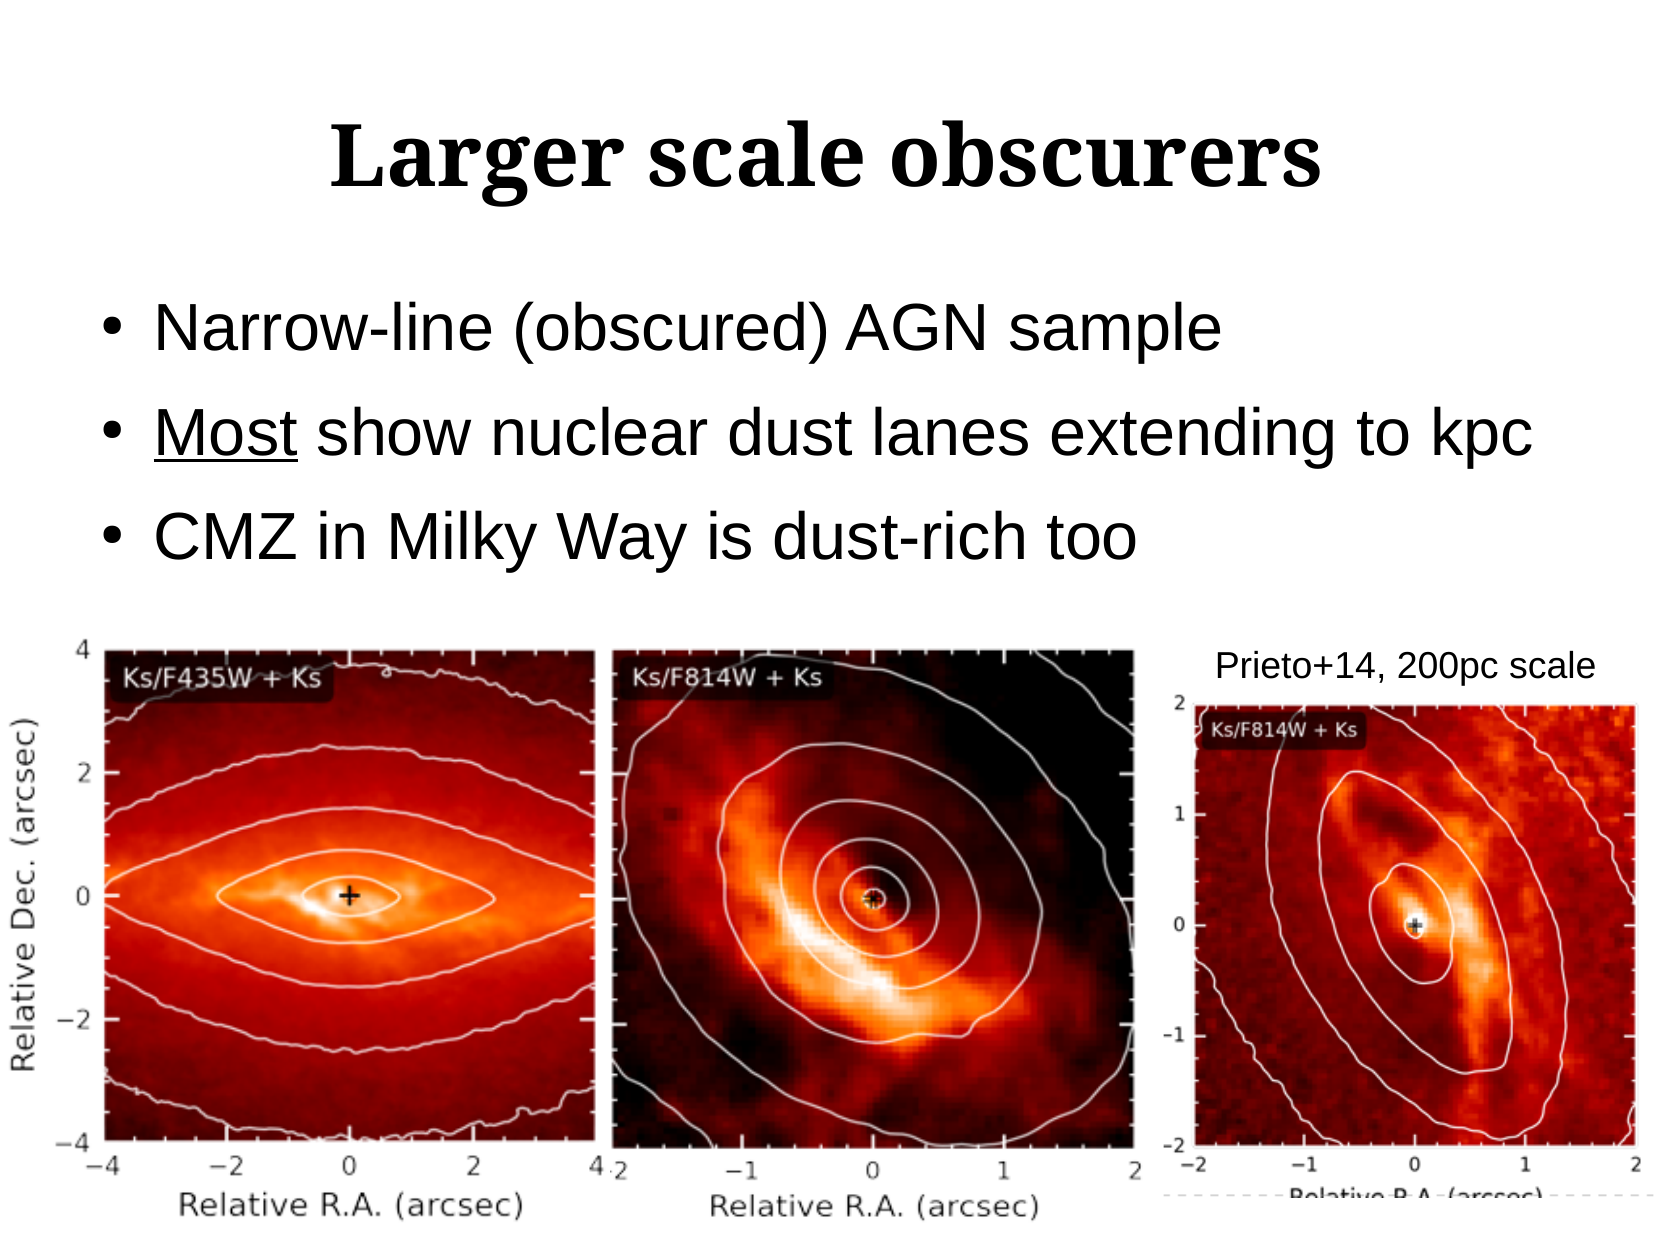

# Larger scale obscurers
Narrow-line (obscured) AGN sample
Most show nuclear dust lanes extending to kpc
CMZ in Milky Way is dust-rich too
Prieto+14, 200pc scale